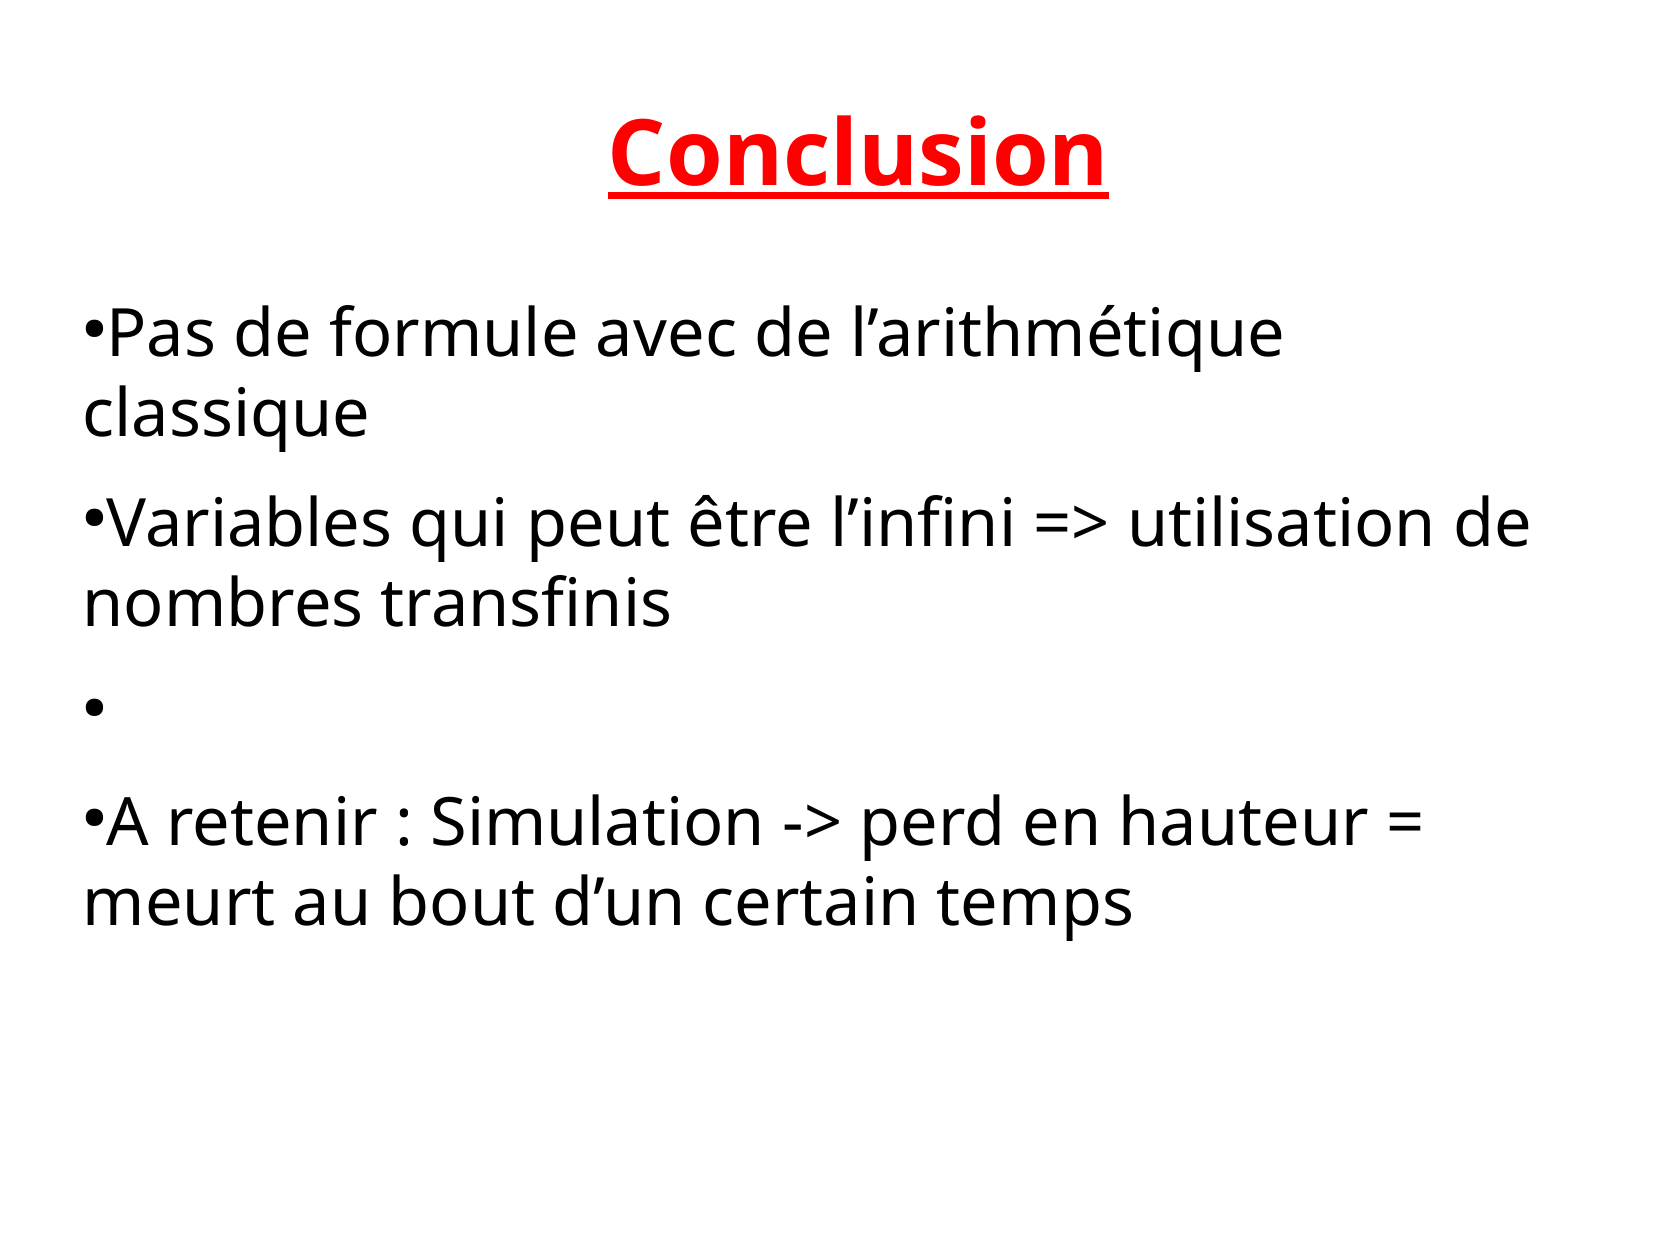

# Conclusion
Pas de formule avec de l’arithmétique classique
Variables qui peut être l’infini => utilisation de nombres transfinis
A retenir : Simulation -> perd en hauteur = meurt au bout d’un certain temps